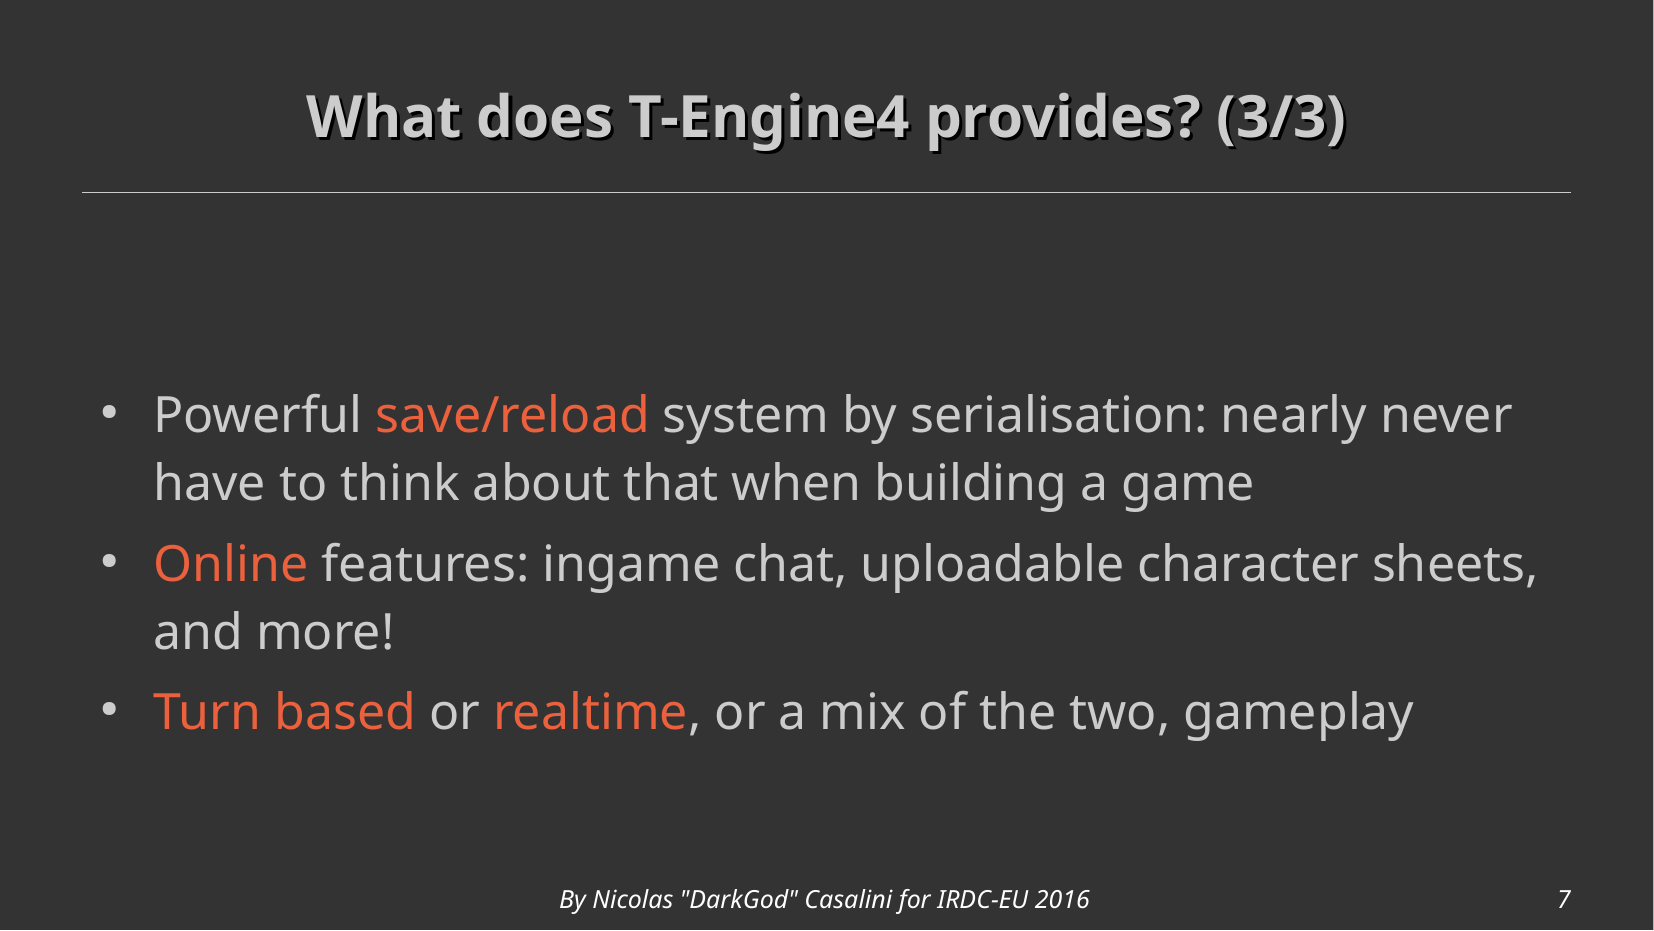

# What does T-Engine4 provides? (3/3)
Powerful save/reload system by serialisation: nearly never have to think about that when building a game
Online features: ingame chat, uploadable character sheets, and more!
Turn based or realtime, or a mix of the two, gameplay
By Nicolas "DarkGod" Casalini for IRDC-EU 2016
7